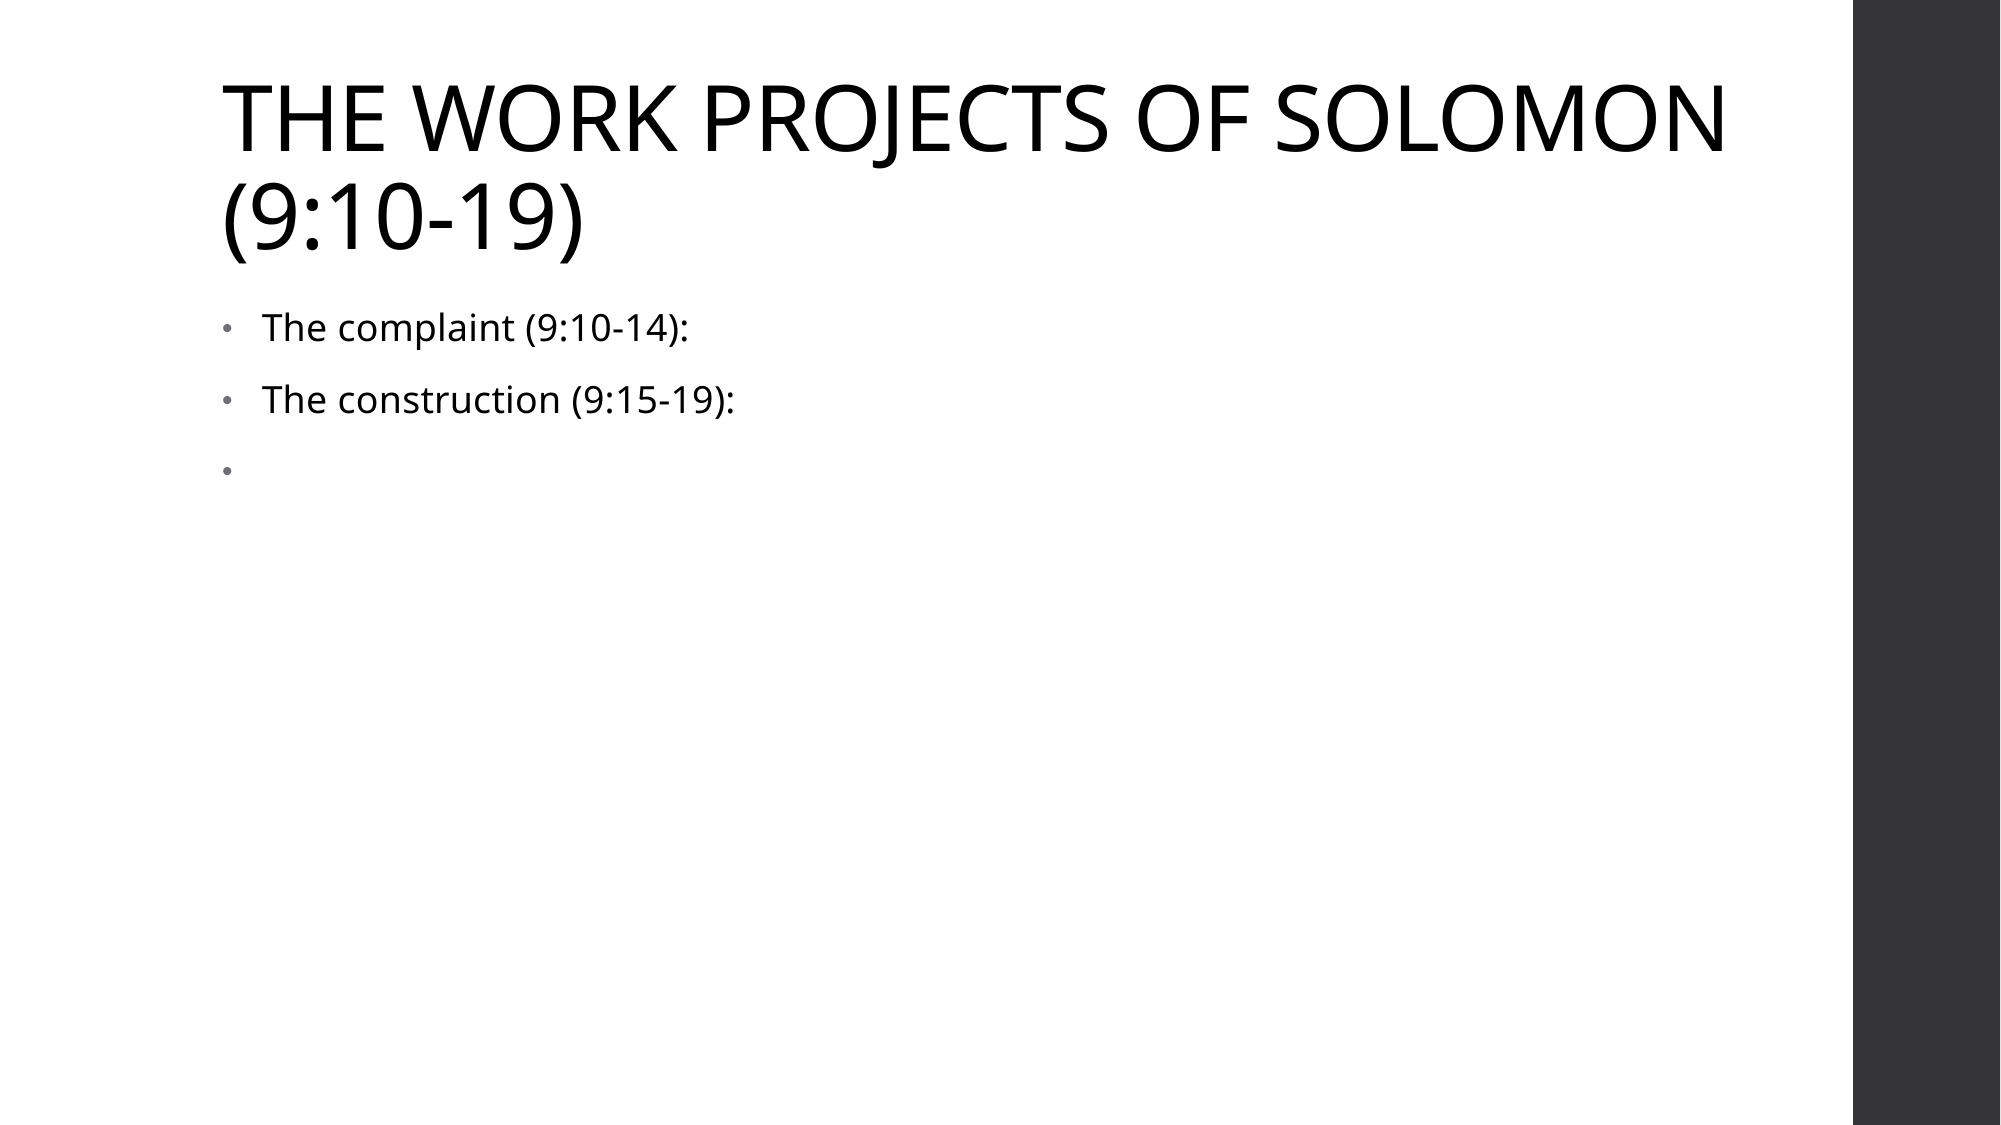

# THE WORK PROJECTS OF SOLOMON (9:10-19)
 The complaint (9:10-14):
 The construction (9:15-19):